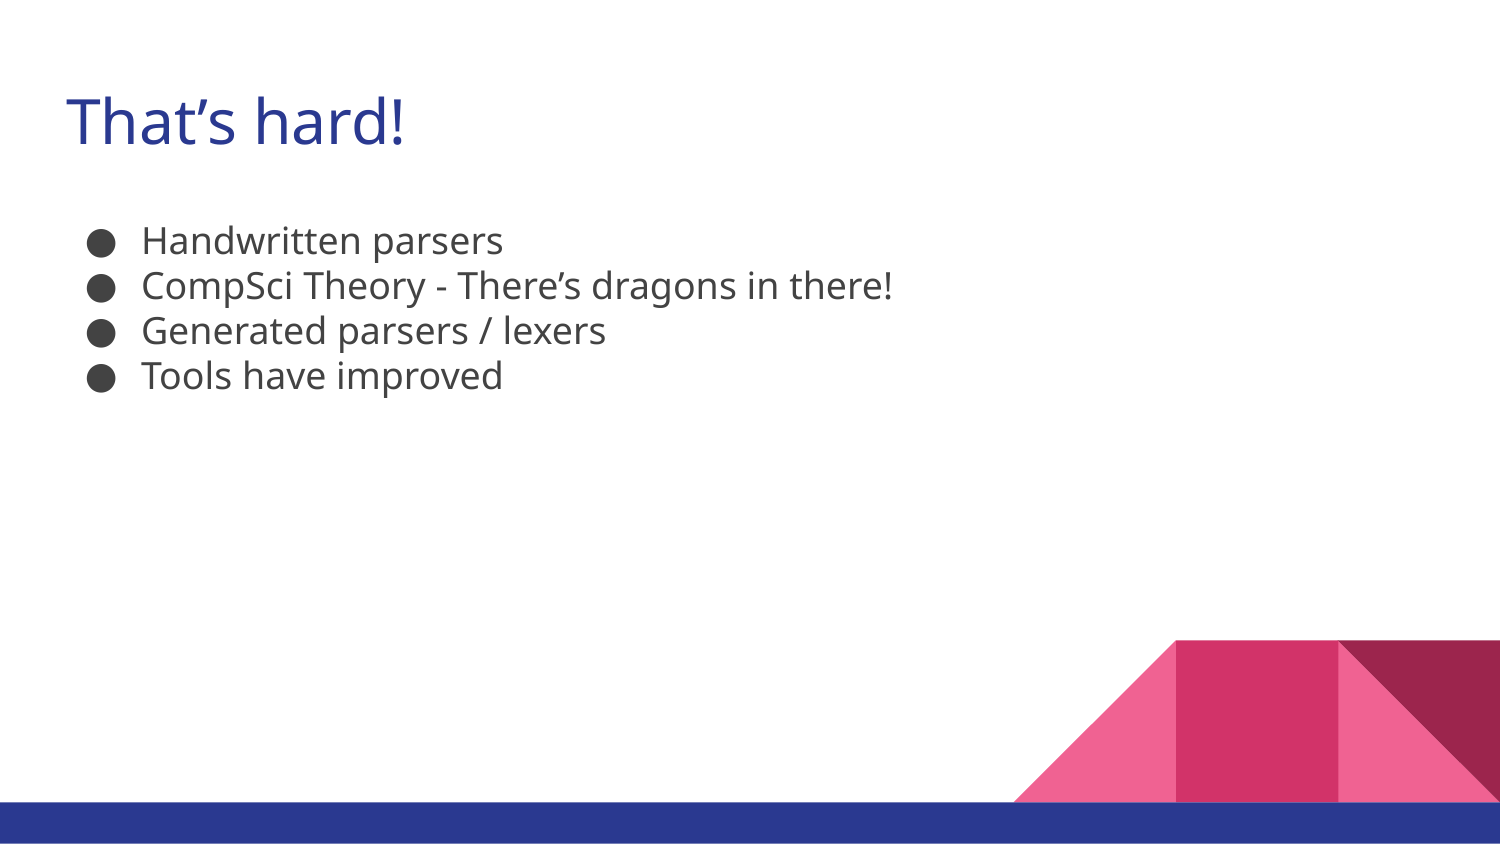

# That’s hard!
Handwritten parsers
CompSci Theory - There’s dragons in there!
Generated parsers / lexers
Tools have improved